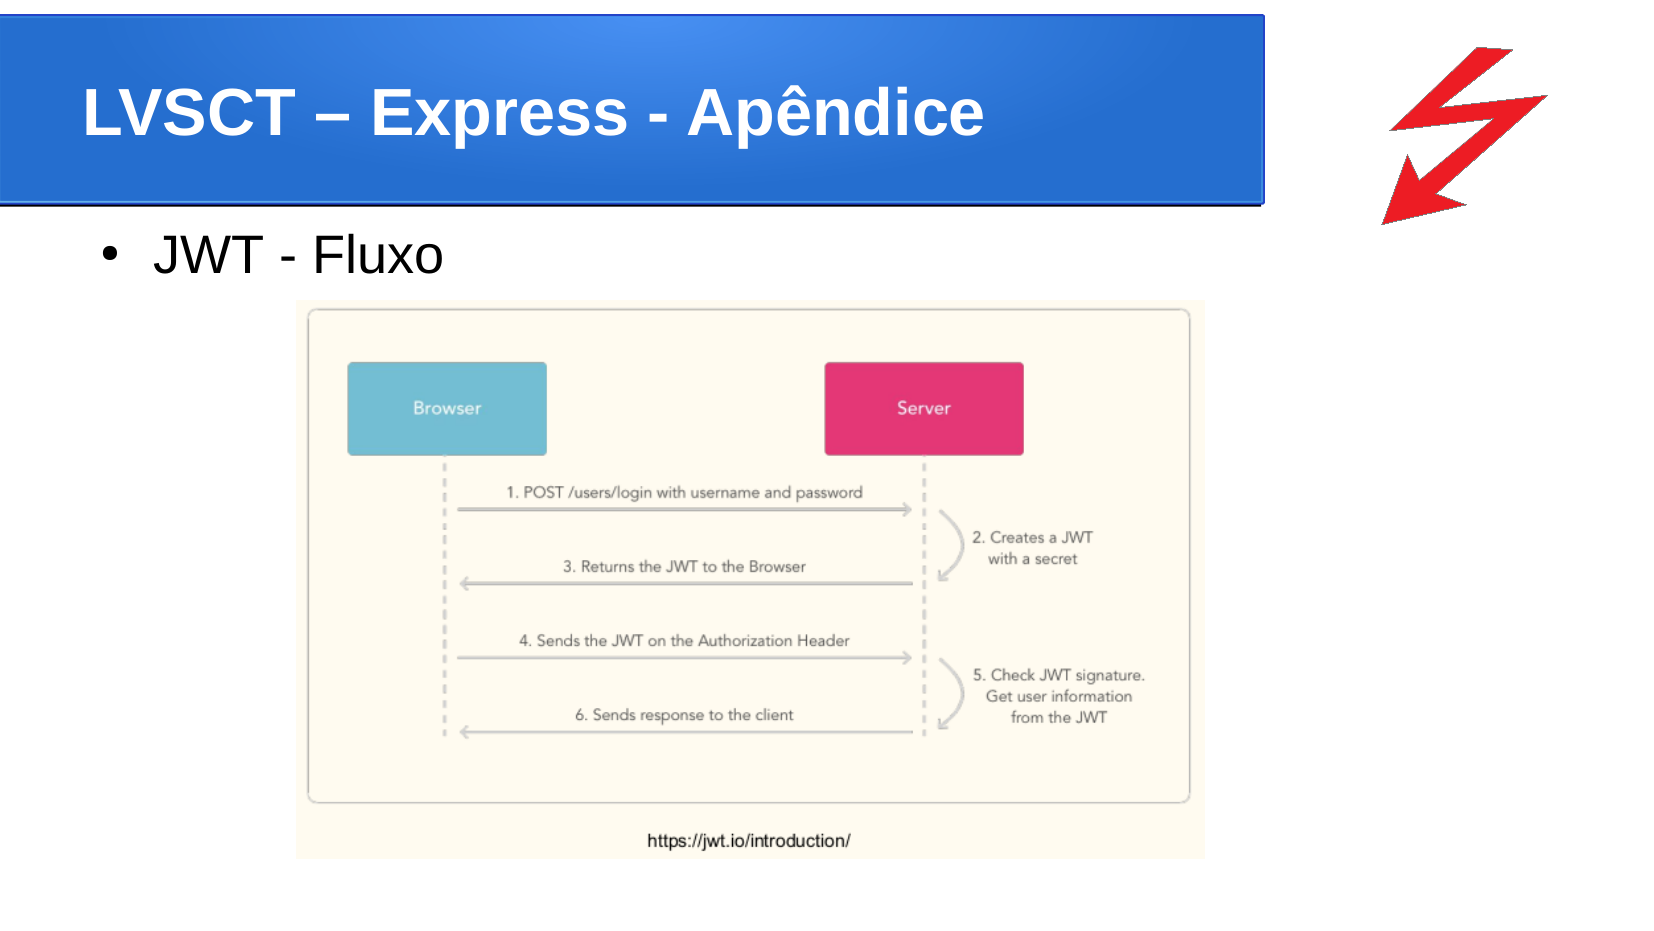

# LVSCT – Express - Apêndice
JWT - Fluxo